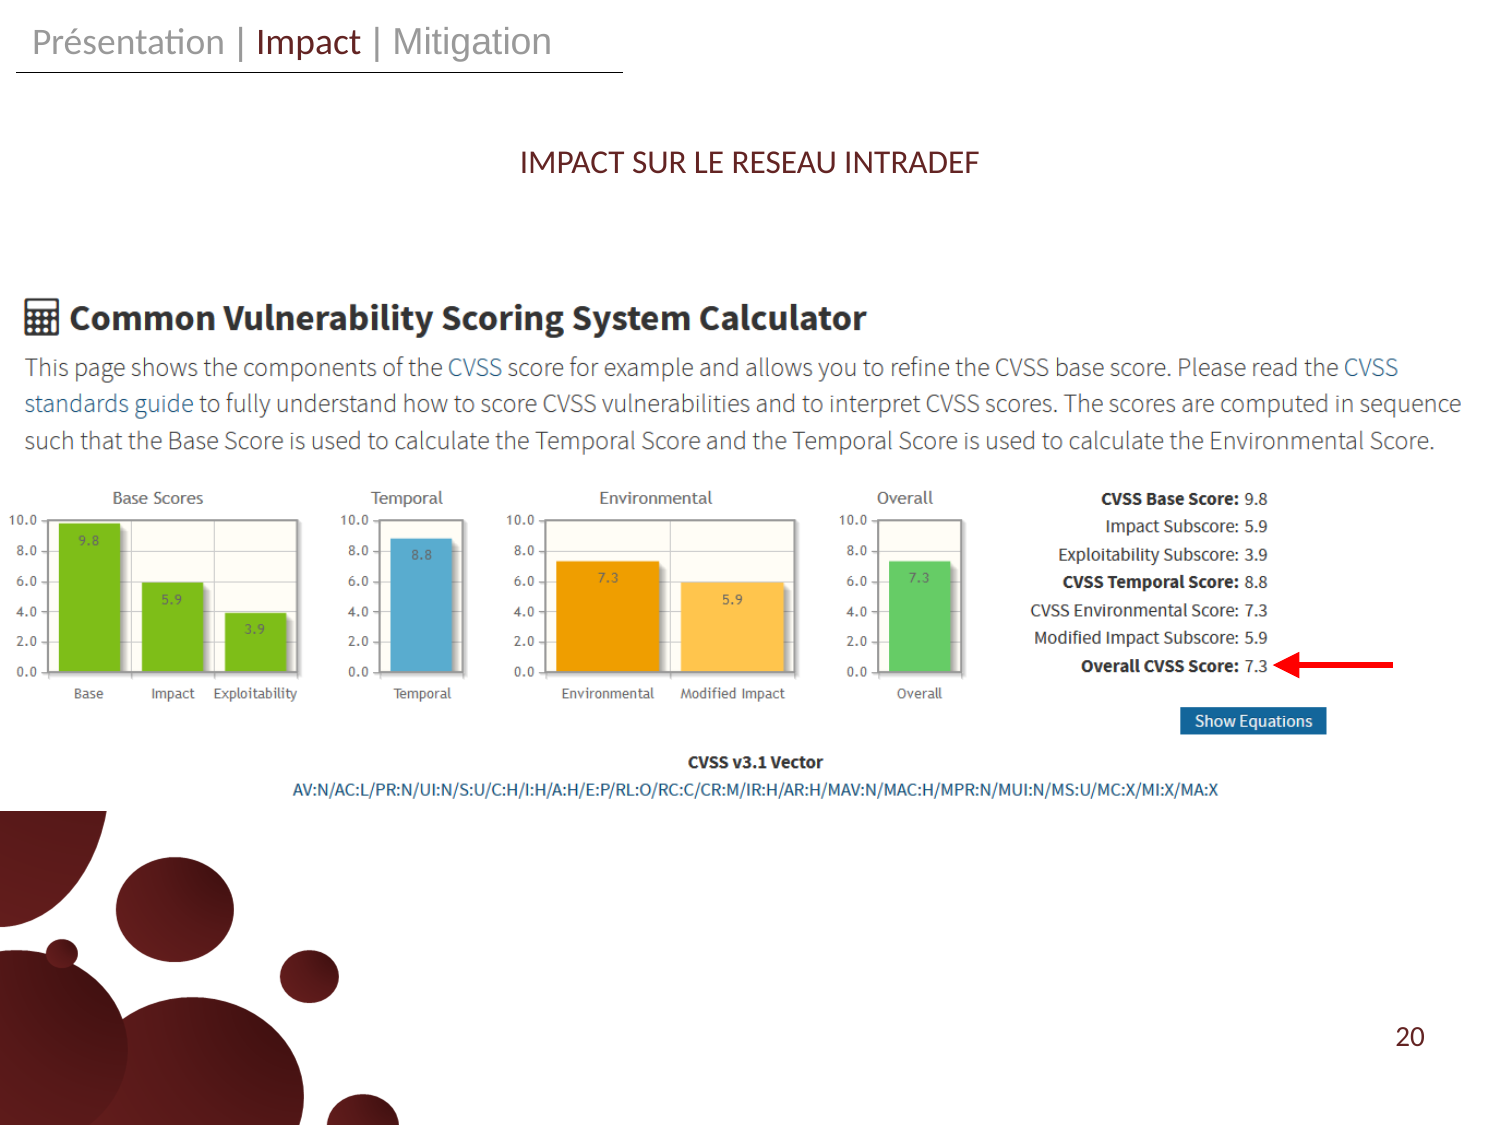

Présentation | Impact | Mitigation
IMPACT SUR LE RESEAU INTRADEF
20